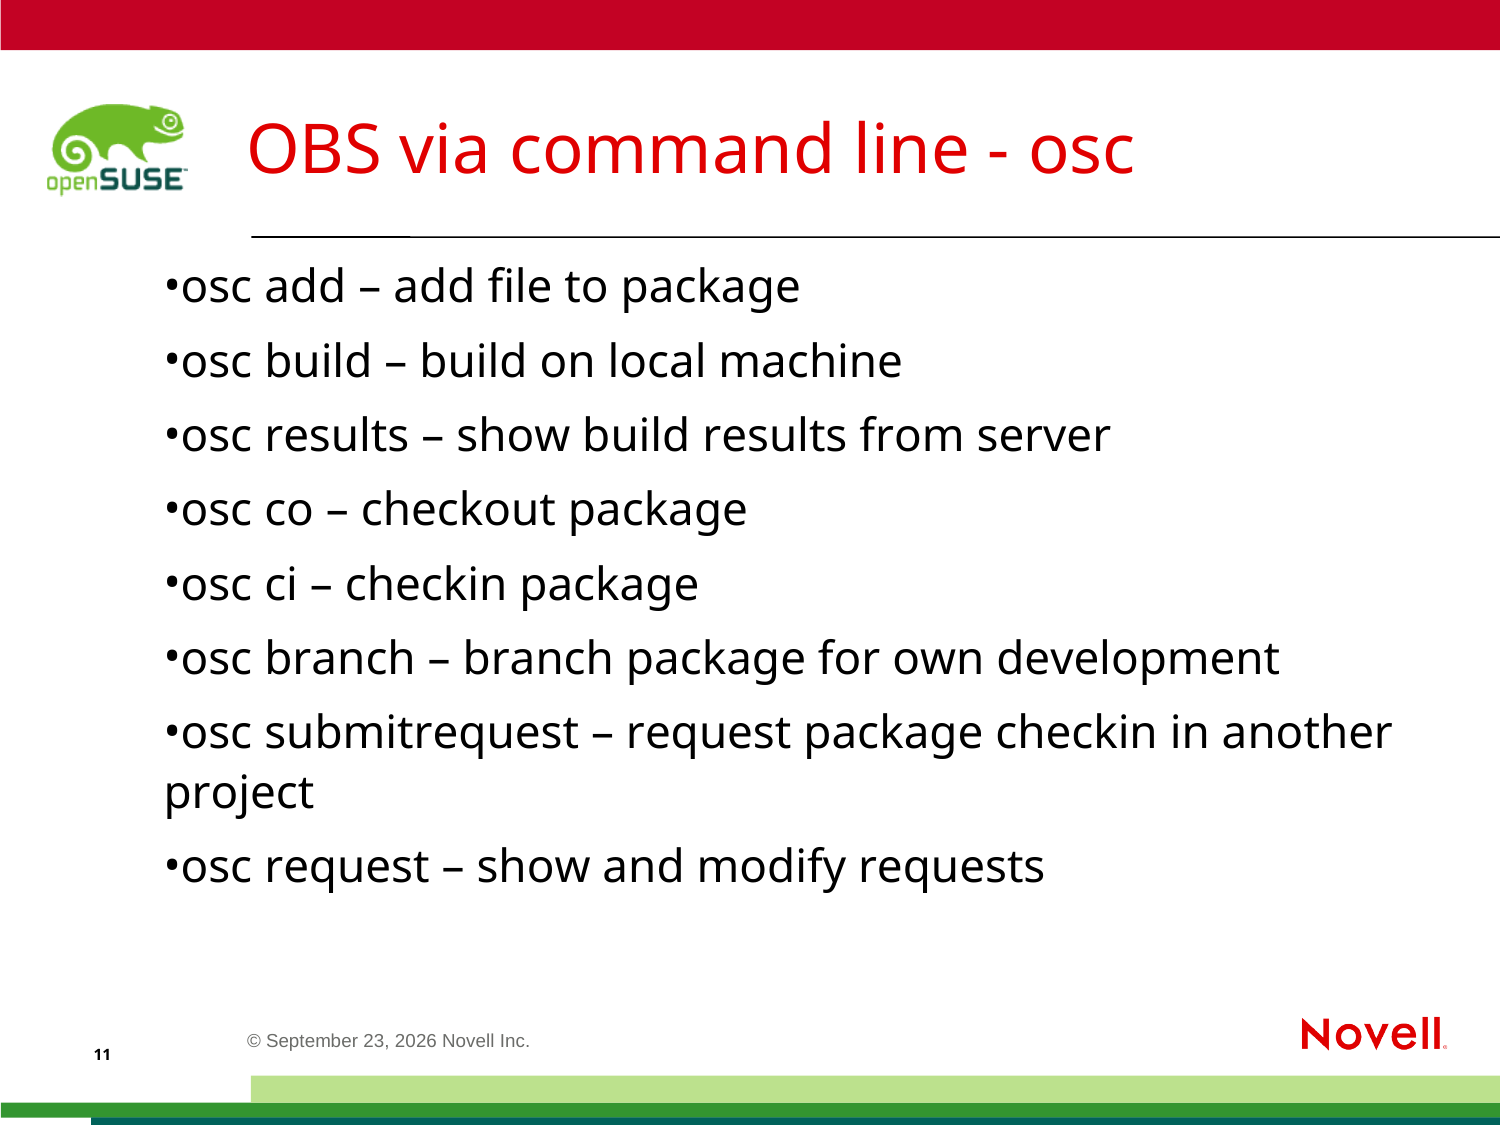

# OBS via command line - osc
osc add – add file to package
osc build – build on local machine
osc results – show build results from server
osc co – checkout package
osc ci – checkin package
osc branch – branch package for own development
osc submitrequest – request package checkin in another project
osc request – show and modify requests